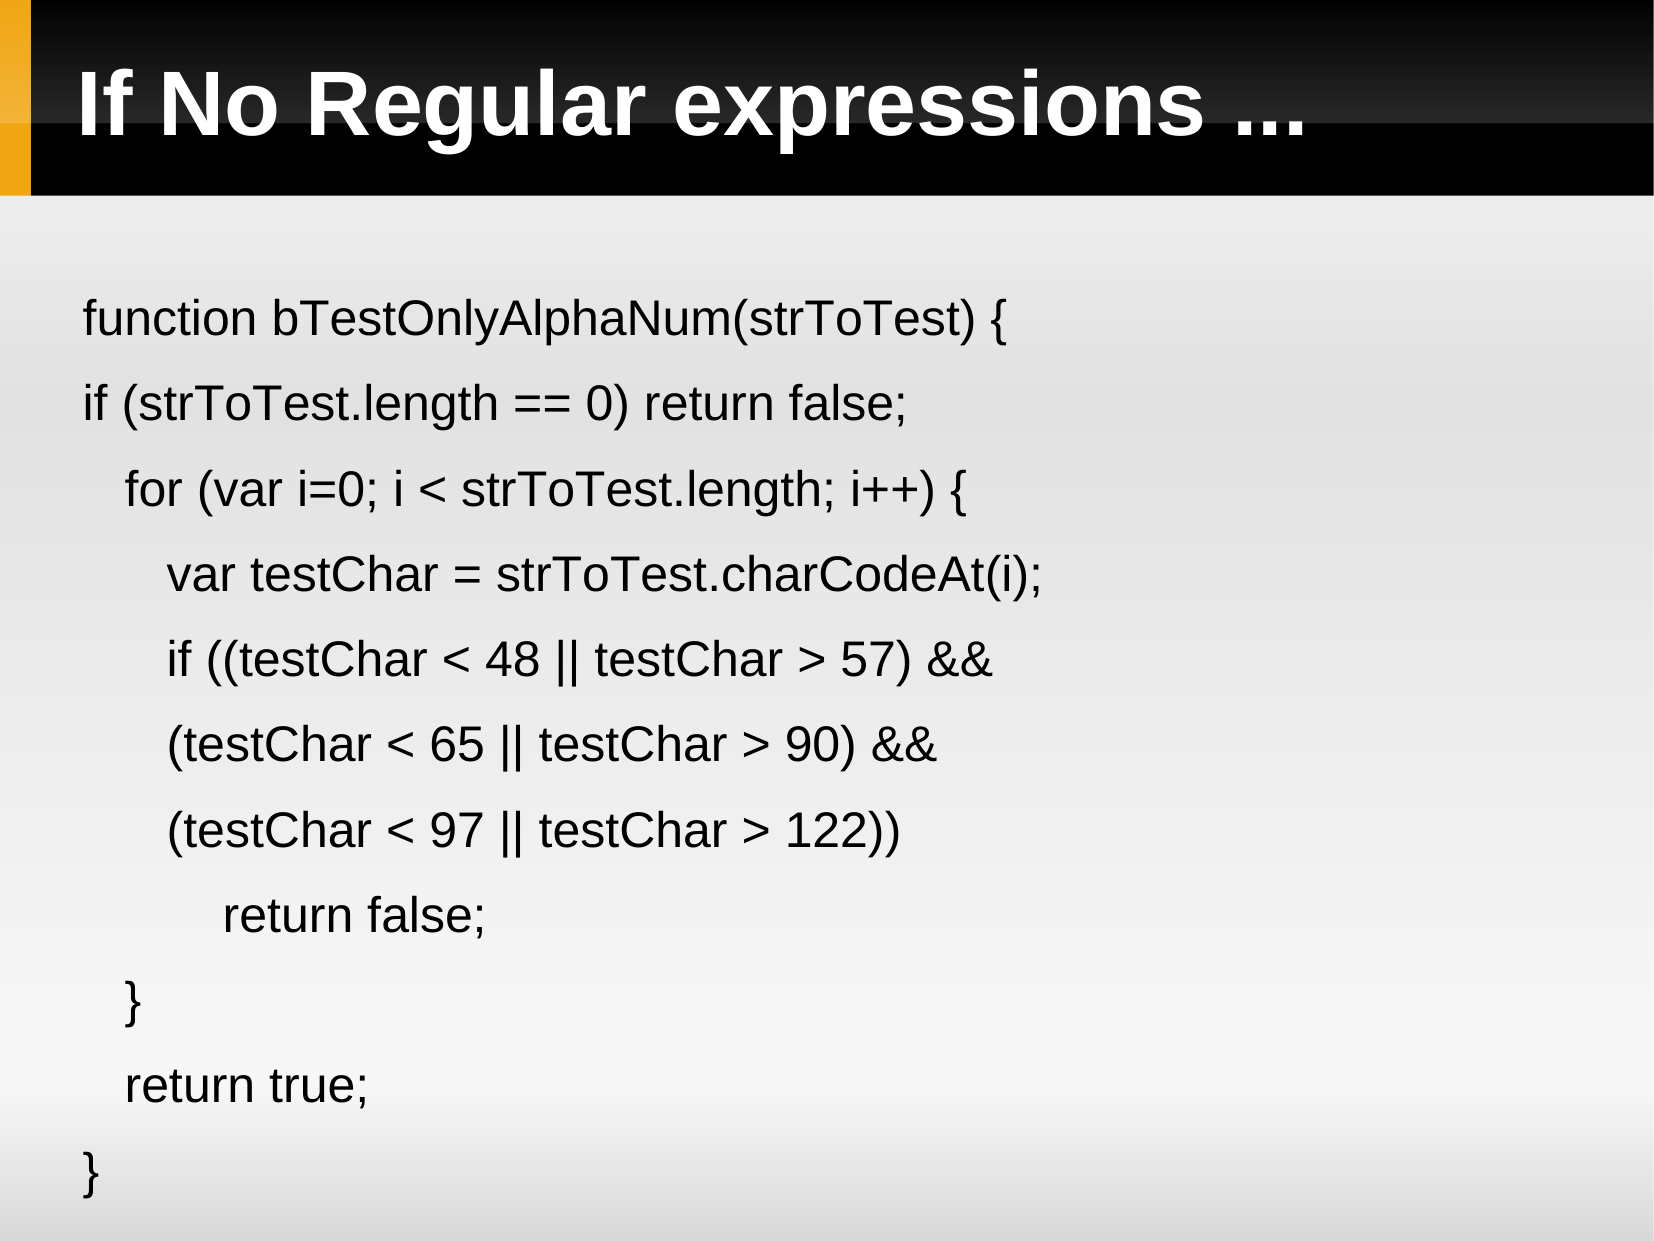

# If No Regular expressions ...
function bTestOnlyAlphaNum(strToTest) {
if (strToTest.length == 0) return false;
 for (var i=0; i < strToTest.length; i++) {
 var testChar = strToTest.charCodeAt(i);
 if ((testChar < 48 || testChar > 57) &&
 (testChar < 65 || testChar > 90) &&
 (testChar < 97 || testChar > 122))
 return false;
 }
 return true;
}